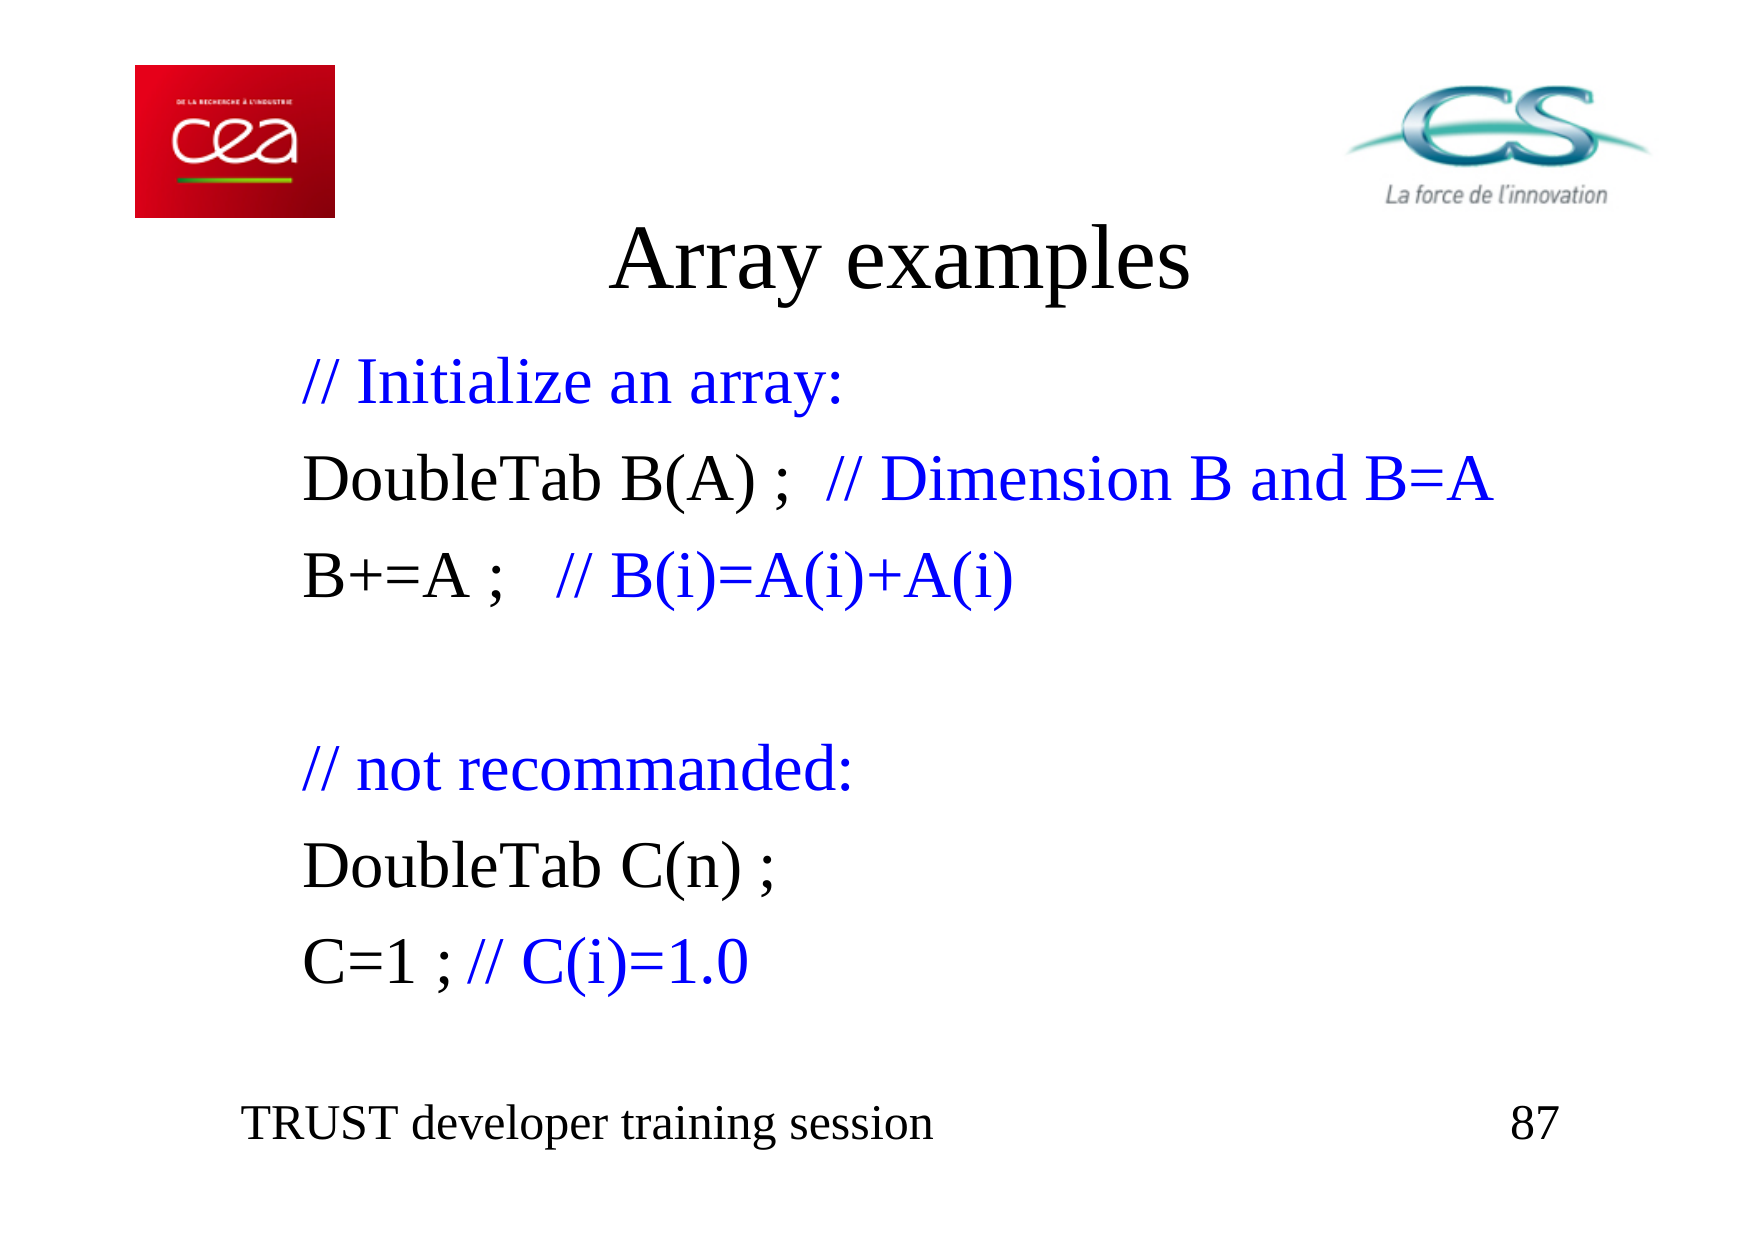

# Array examples
// Initialize an array:
DoubleTab B(A) ; // Dimension B and B=A
B+=A ; // B(i)=A(i)+A(i)
// not recommanded:
DoubleTab C(n) ;
C=1 ;	// C(i)=1.0
TRUST developer training session
87